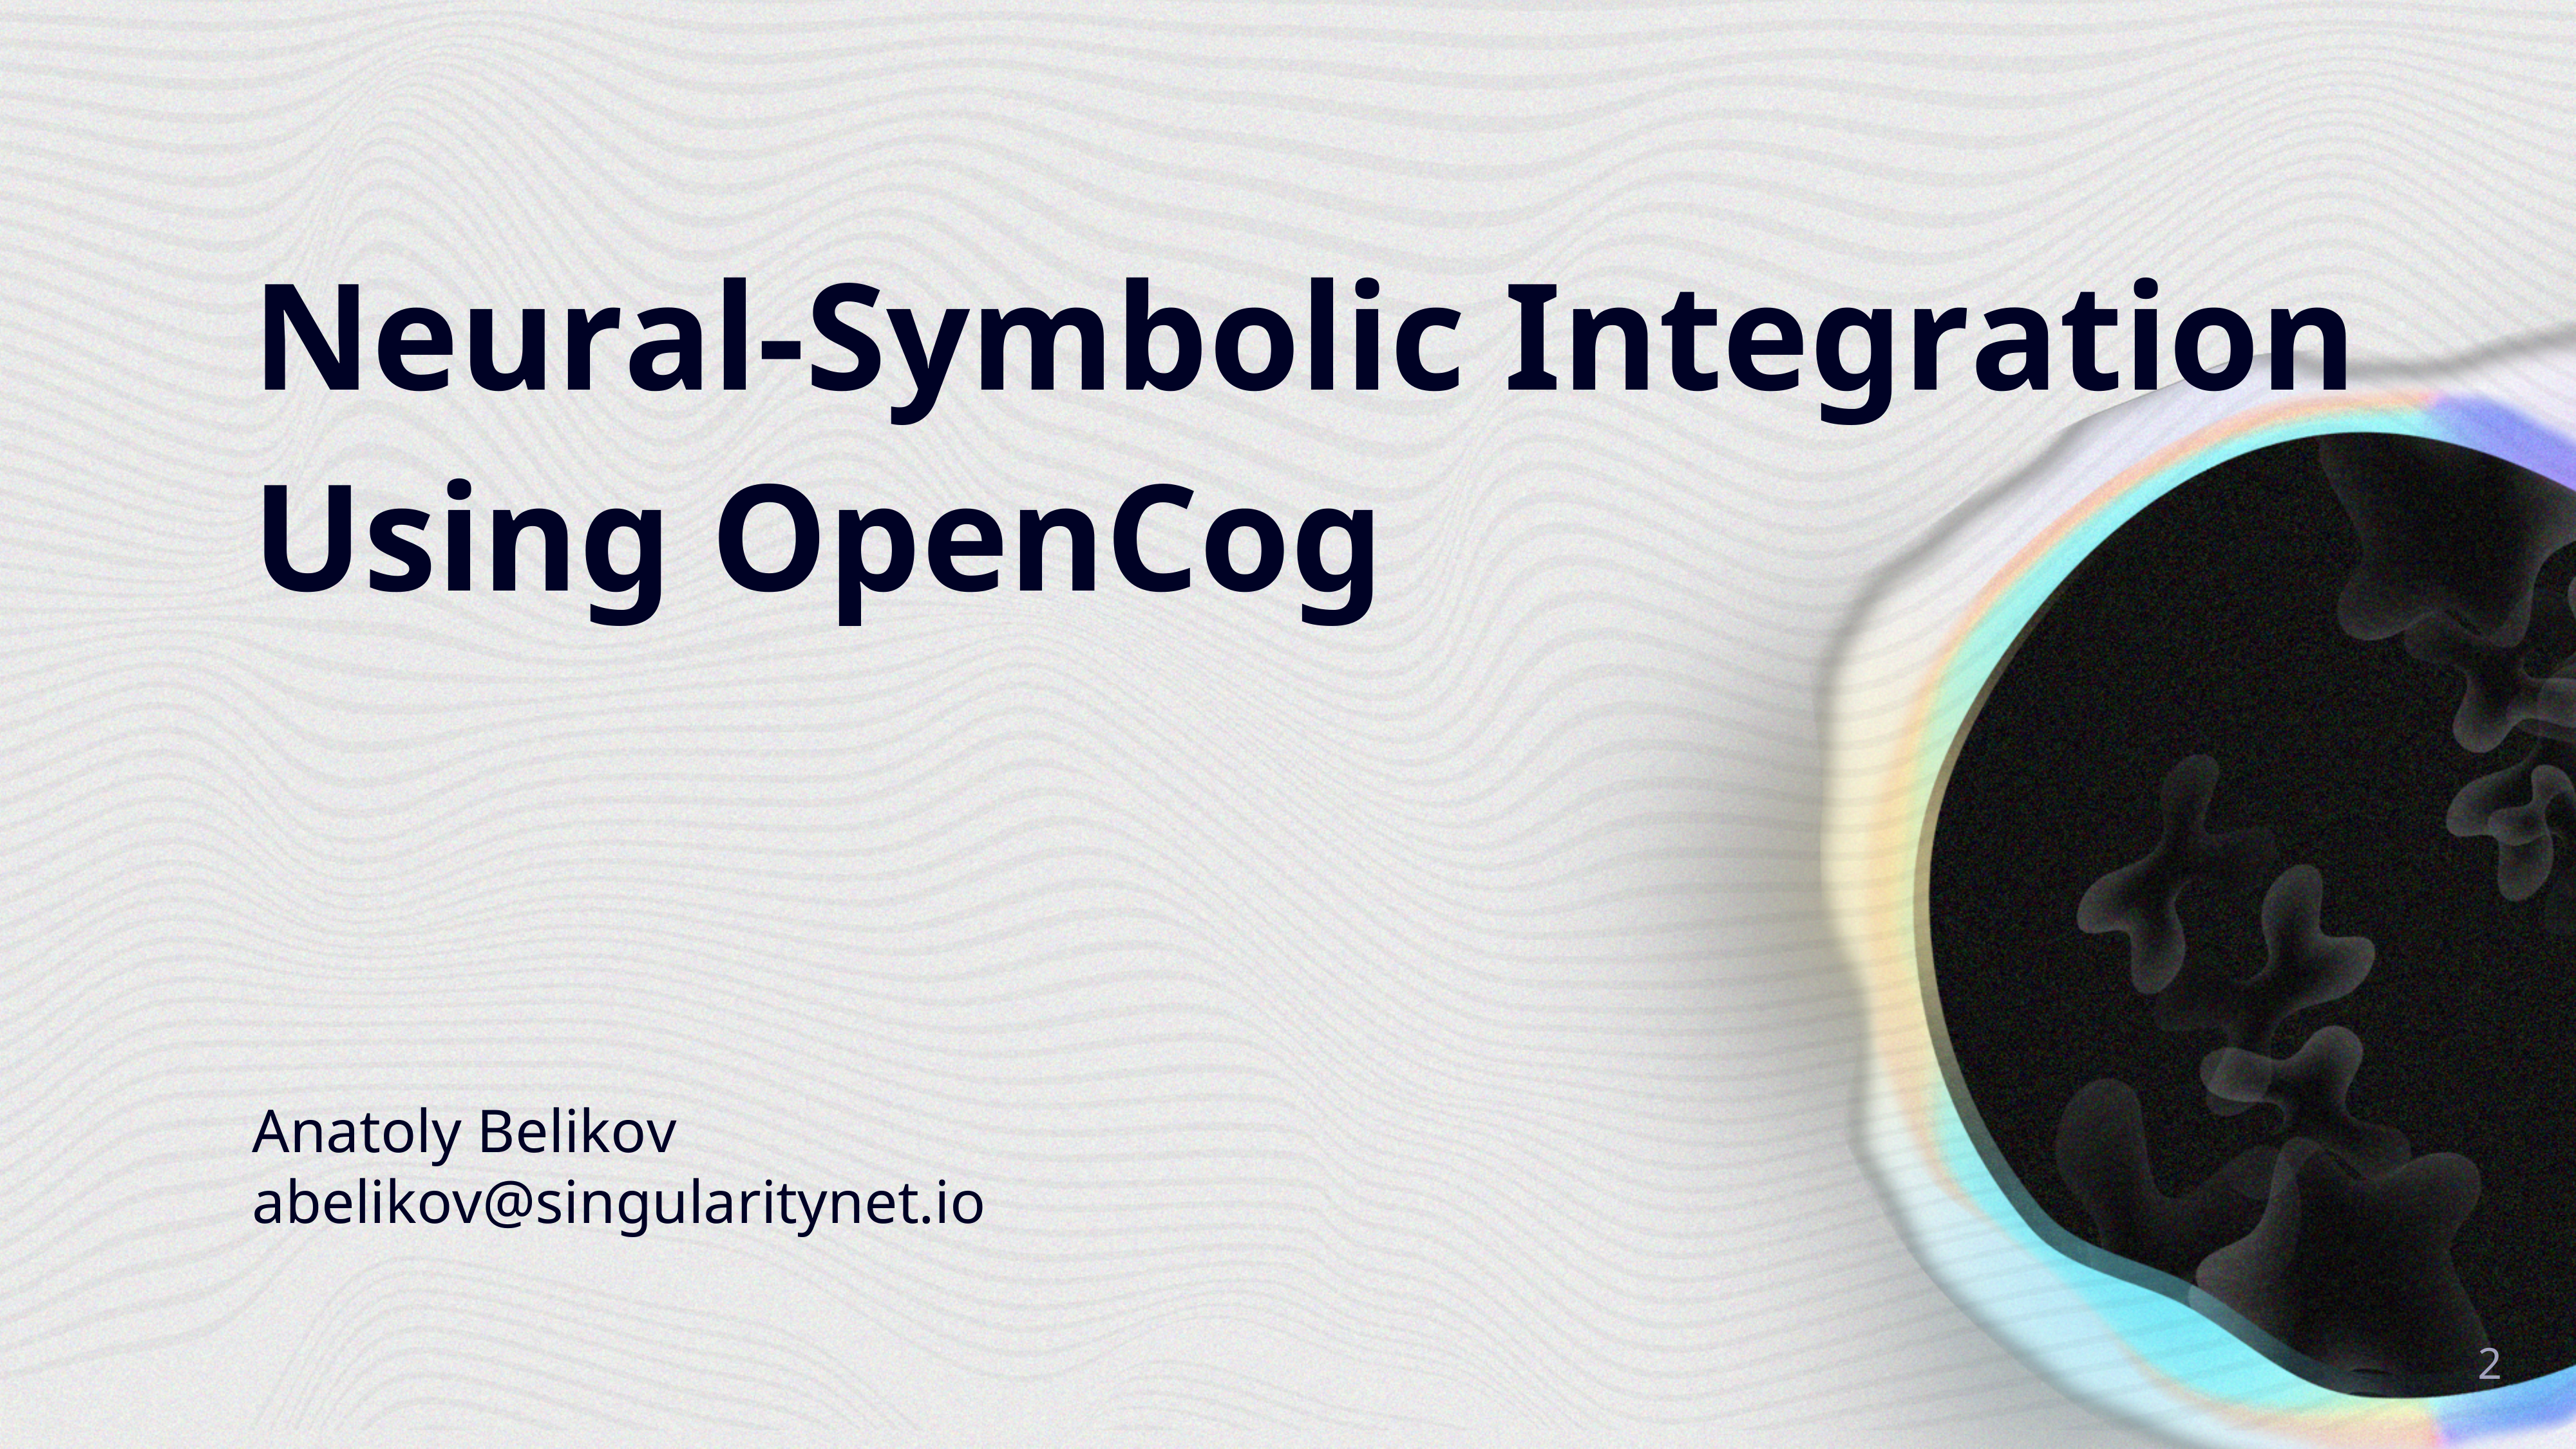

Neural-Symbolic Integration
Using OpenCog
Anatoly Belikov
abelikov@singularitynet.io
2